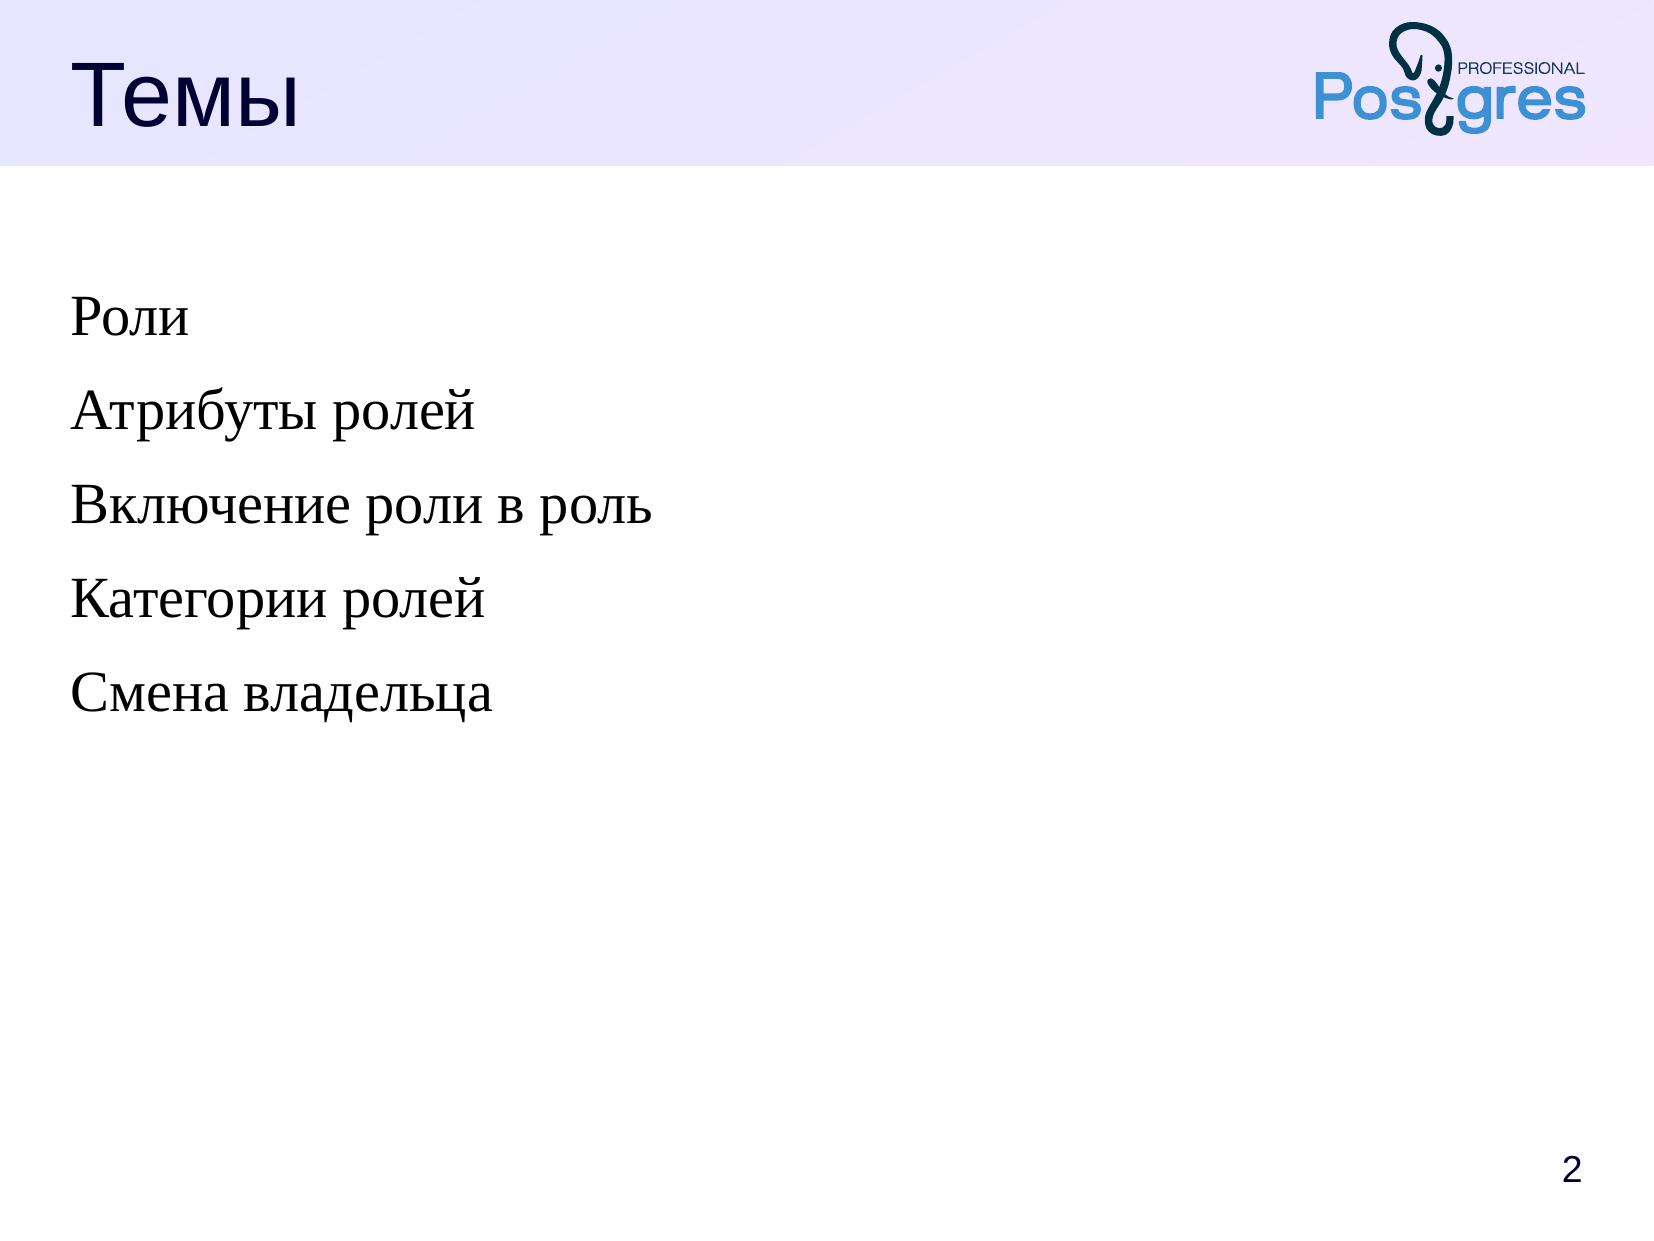

# Темы
Роли
Атрибуты ролей
Включение роли в роль
Категории ролей
Смена владельца